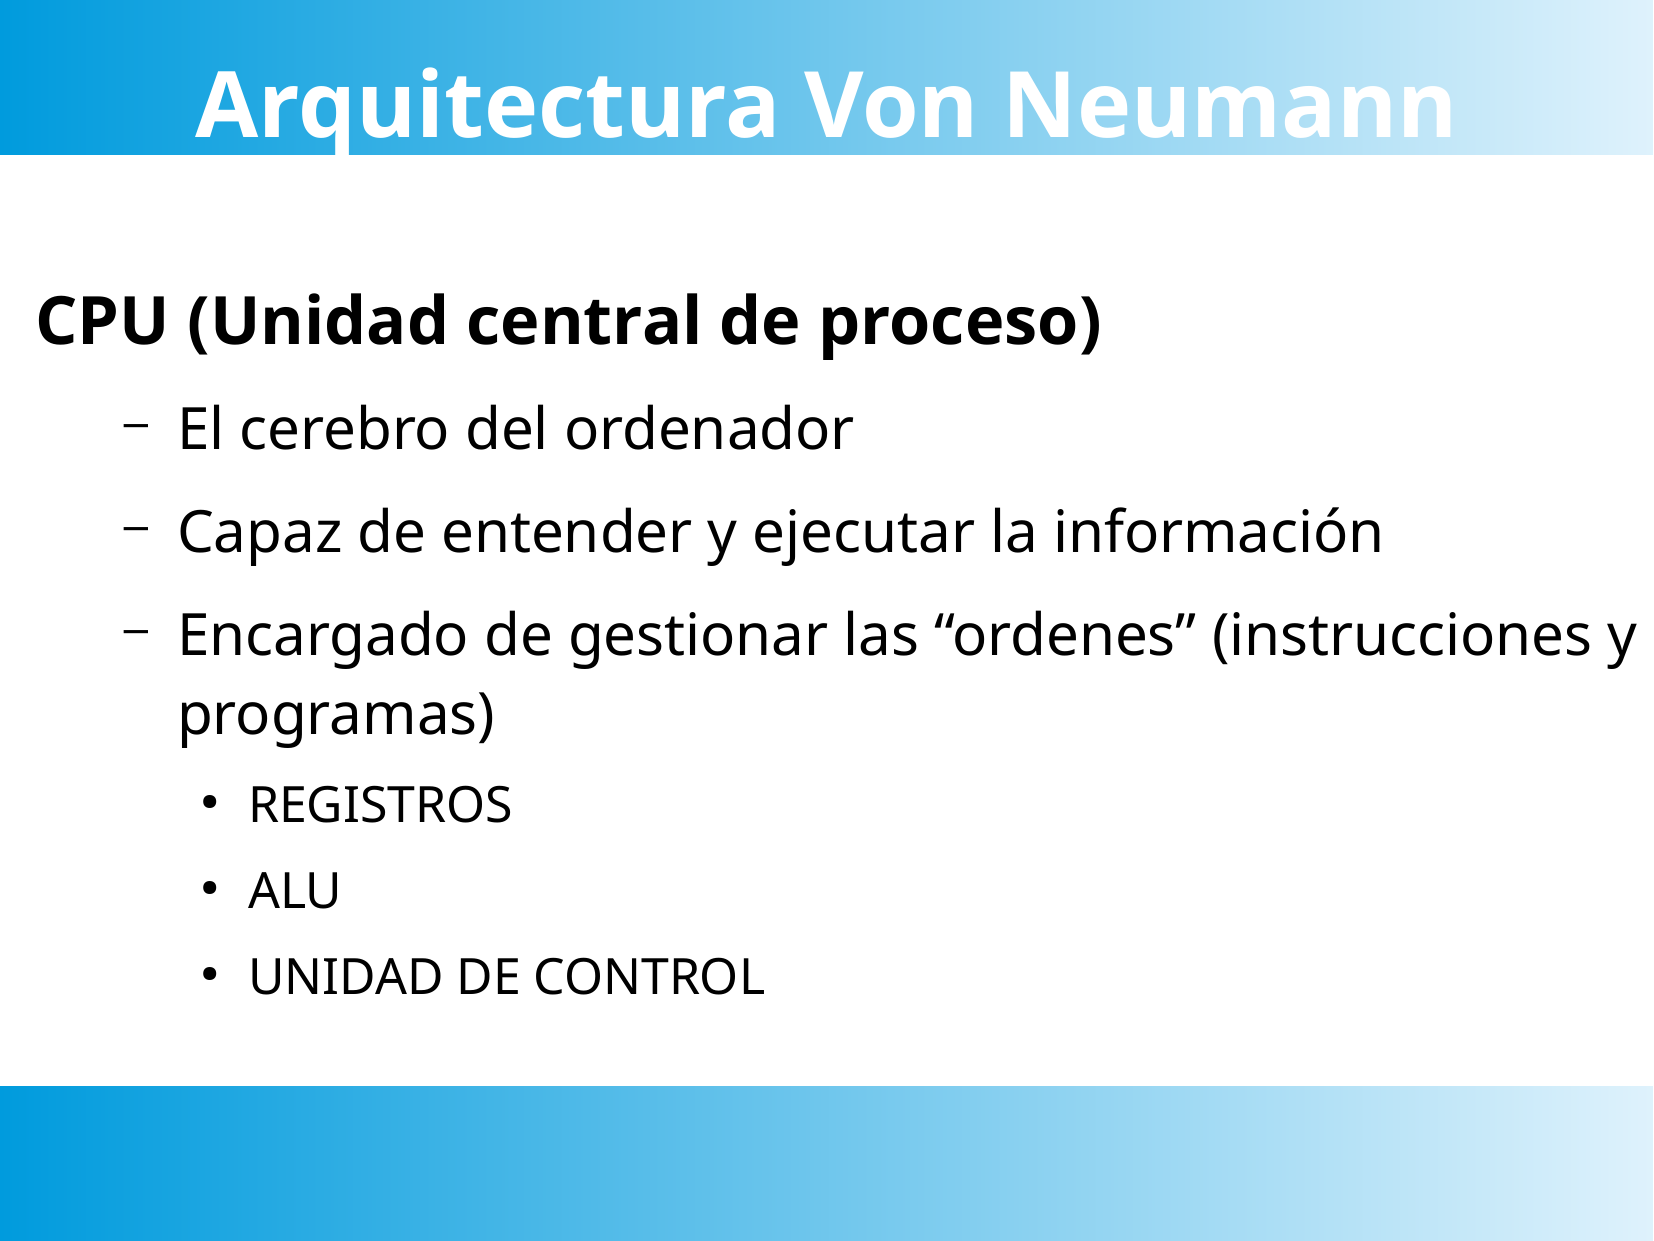

# Arquitectura Von Neumann
CPU (Unidad central de proceso)
El cerebro del ordenador
Capaz de entender y ejecutar la información
Encargado de gestionar las “ordenes” (instrucciones y programas)
REGISTROS
ALU
UNIDAD DE CONTROL